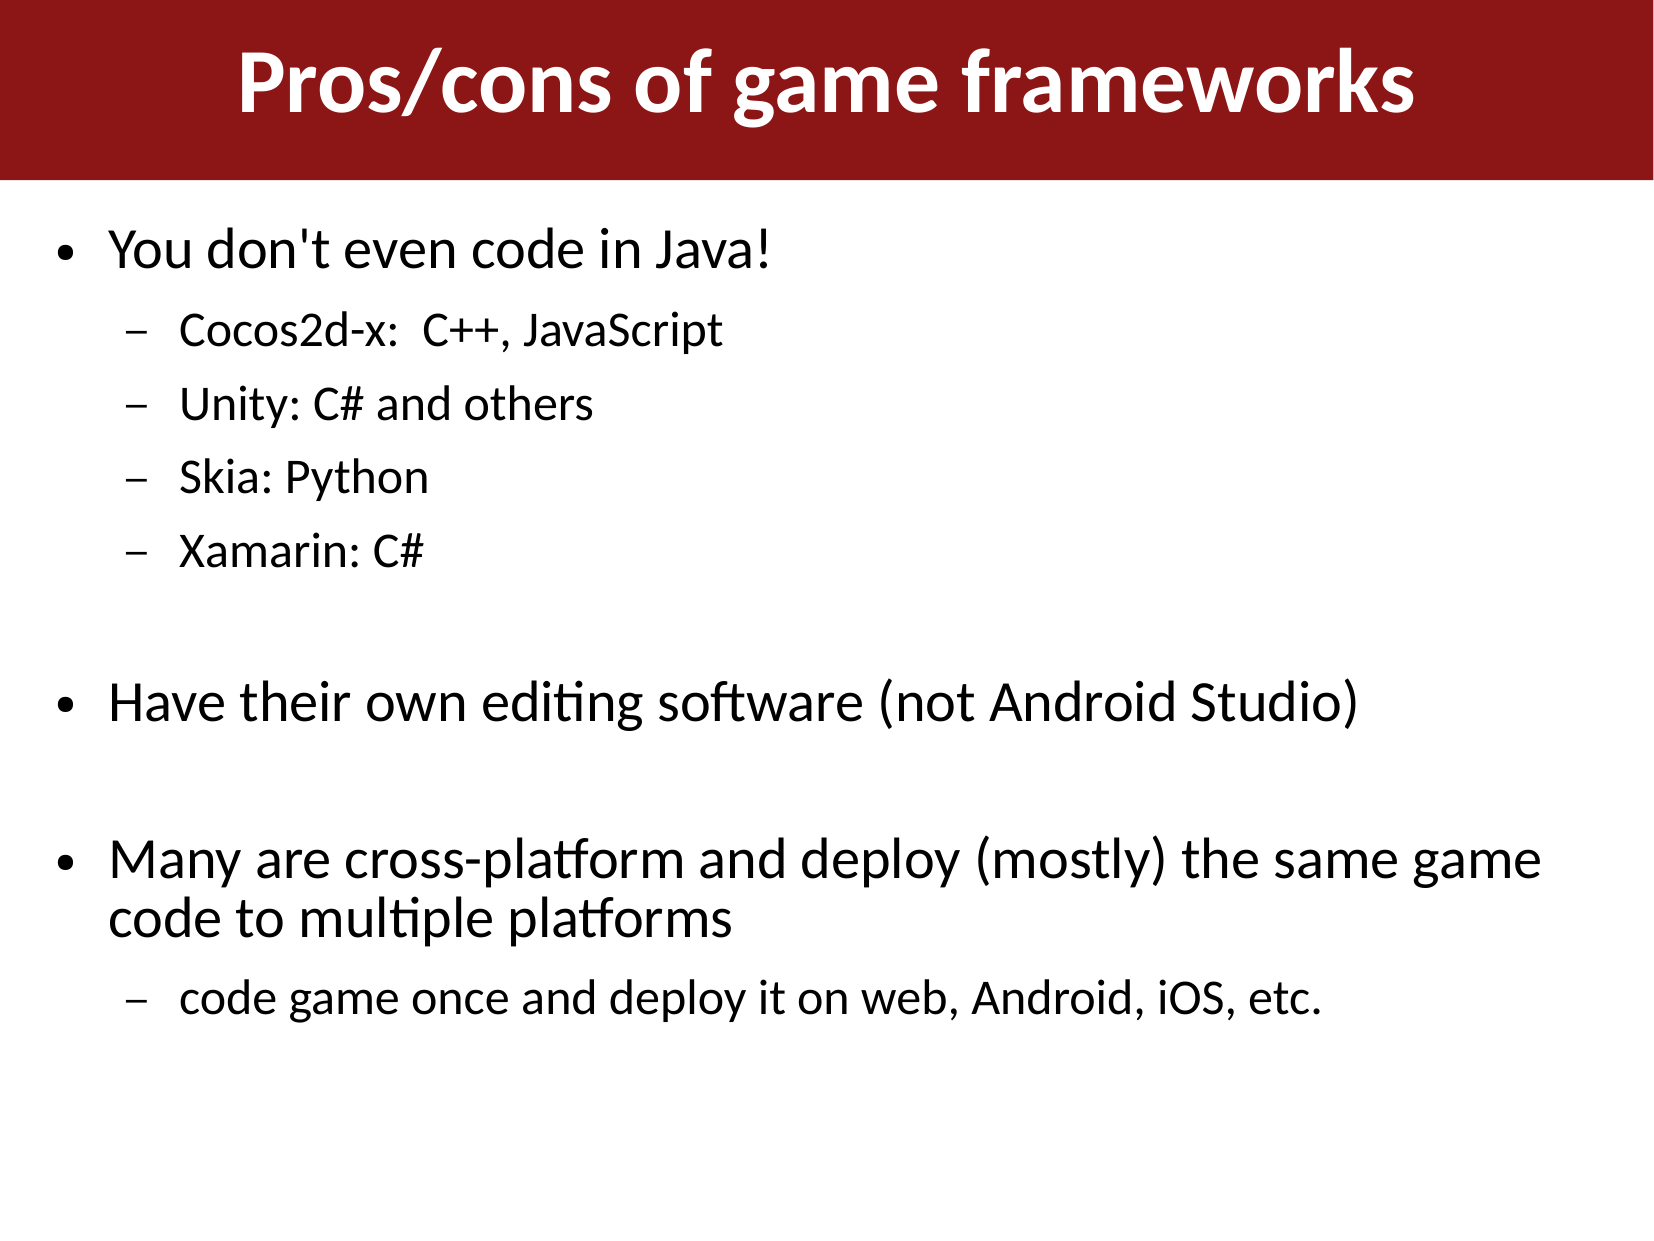

# Pros/cons of game frameworks
You don't even code in Java!
Cocos2d-x: C++, JavaScript
Unity: C# and others
Skia: Python
Xamarin: C#
Have their own editing software (not Android Studio)
Many are cross-platform and deploy (mostly) the same game code to multiple platforms
code game once and deploy it on web, Android, iOS, etc.